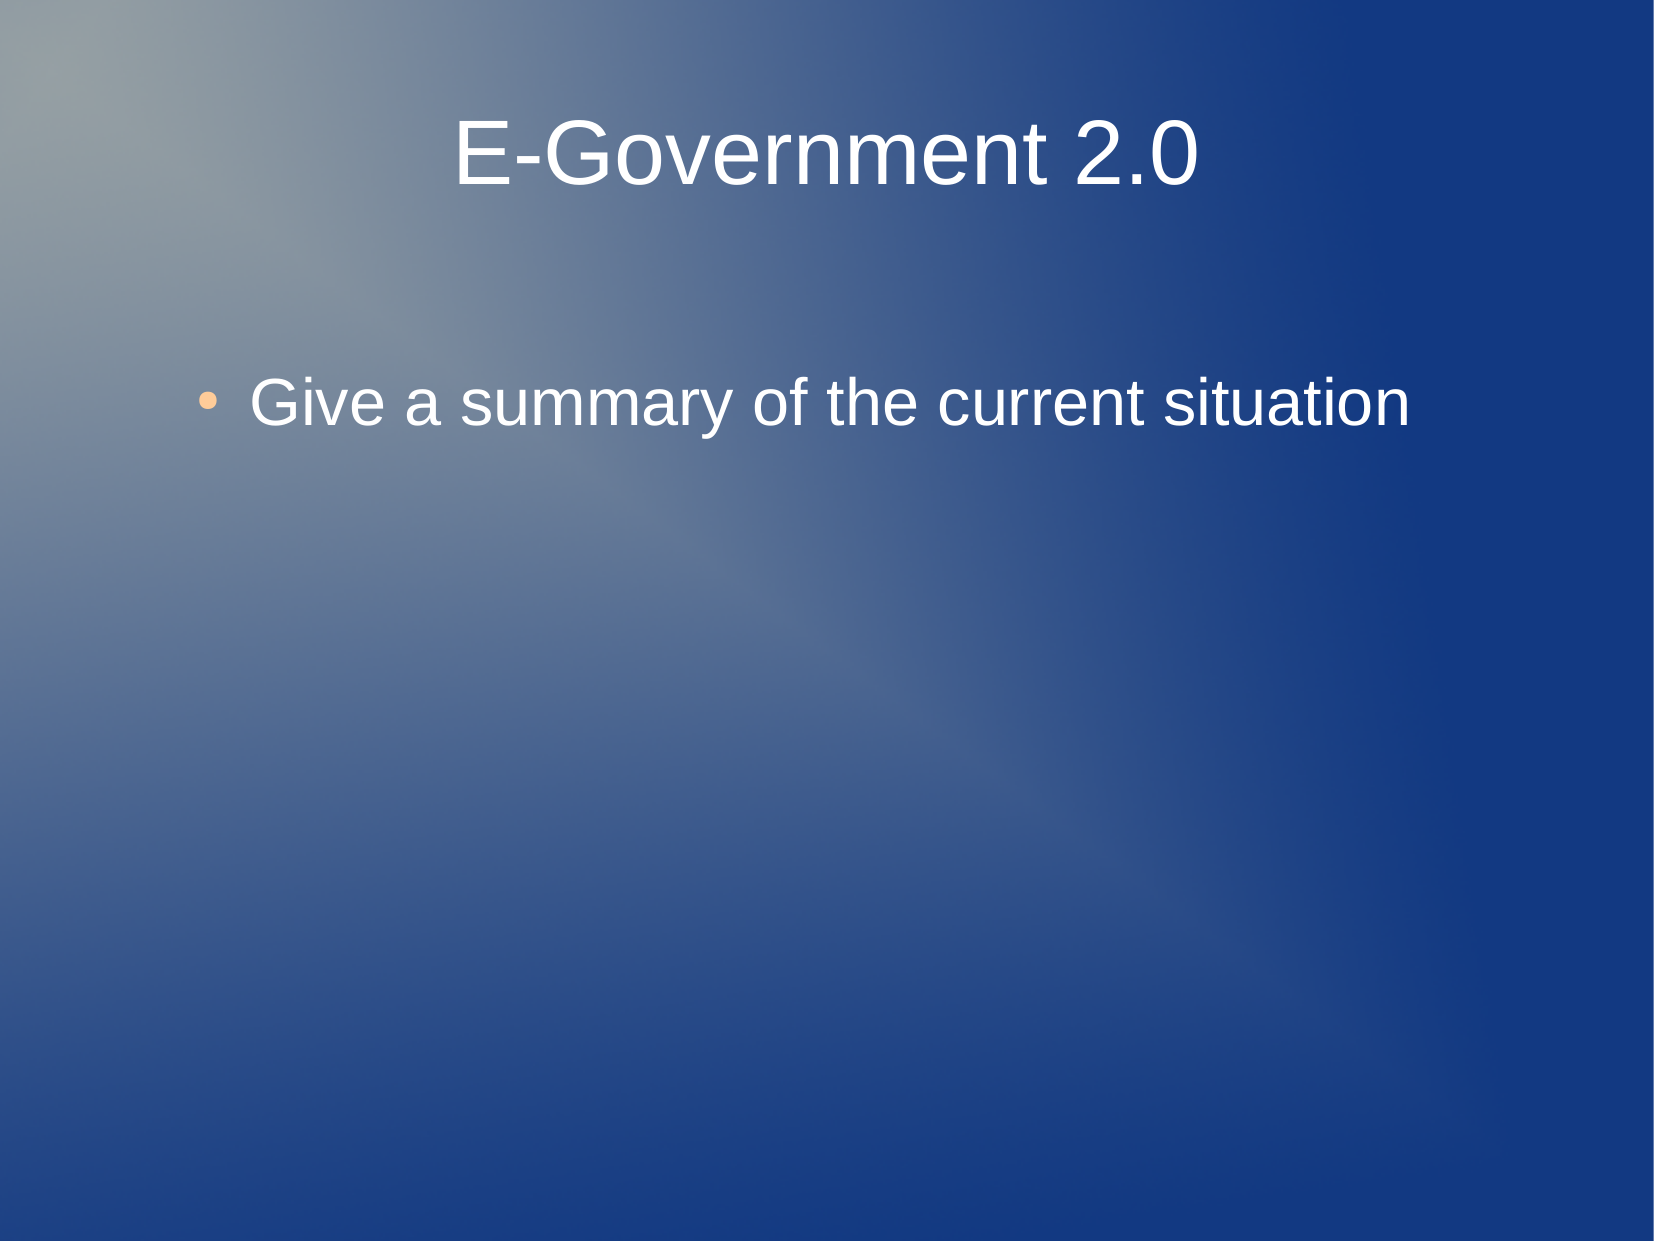

# E-Government 2.0
Give a summary of the current situation